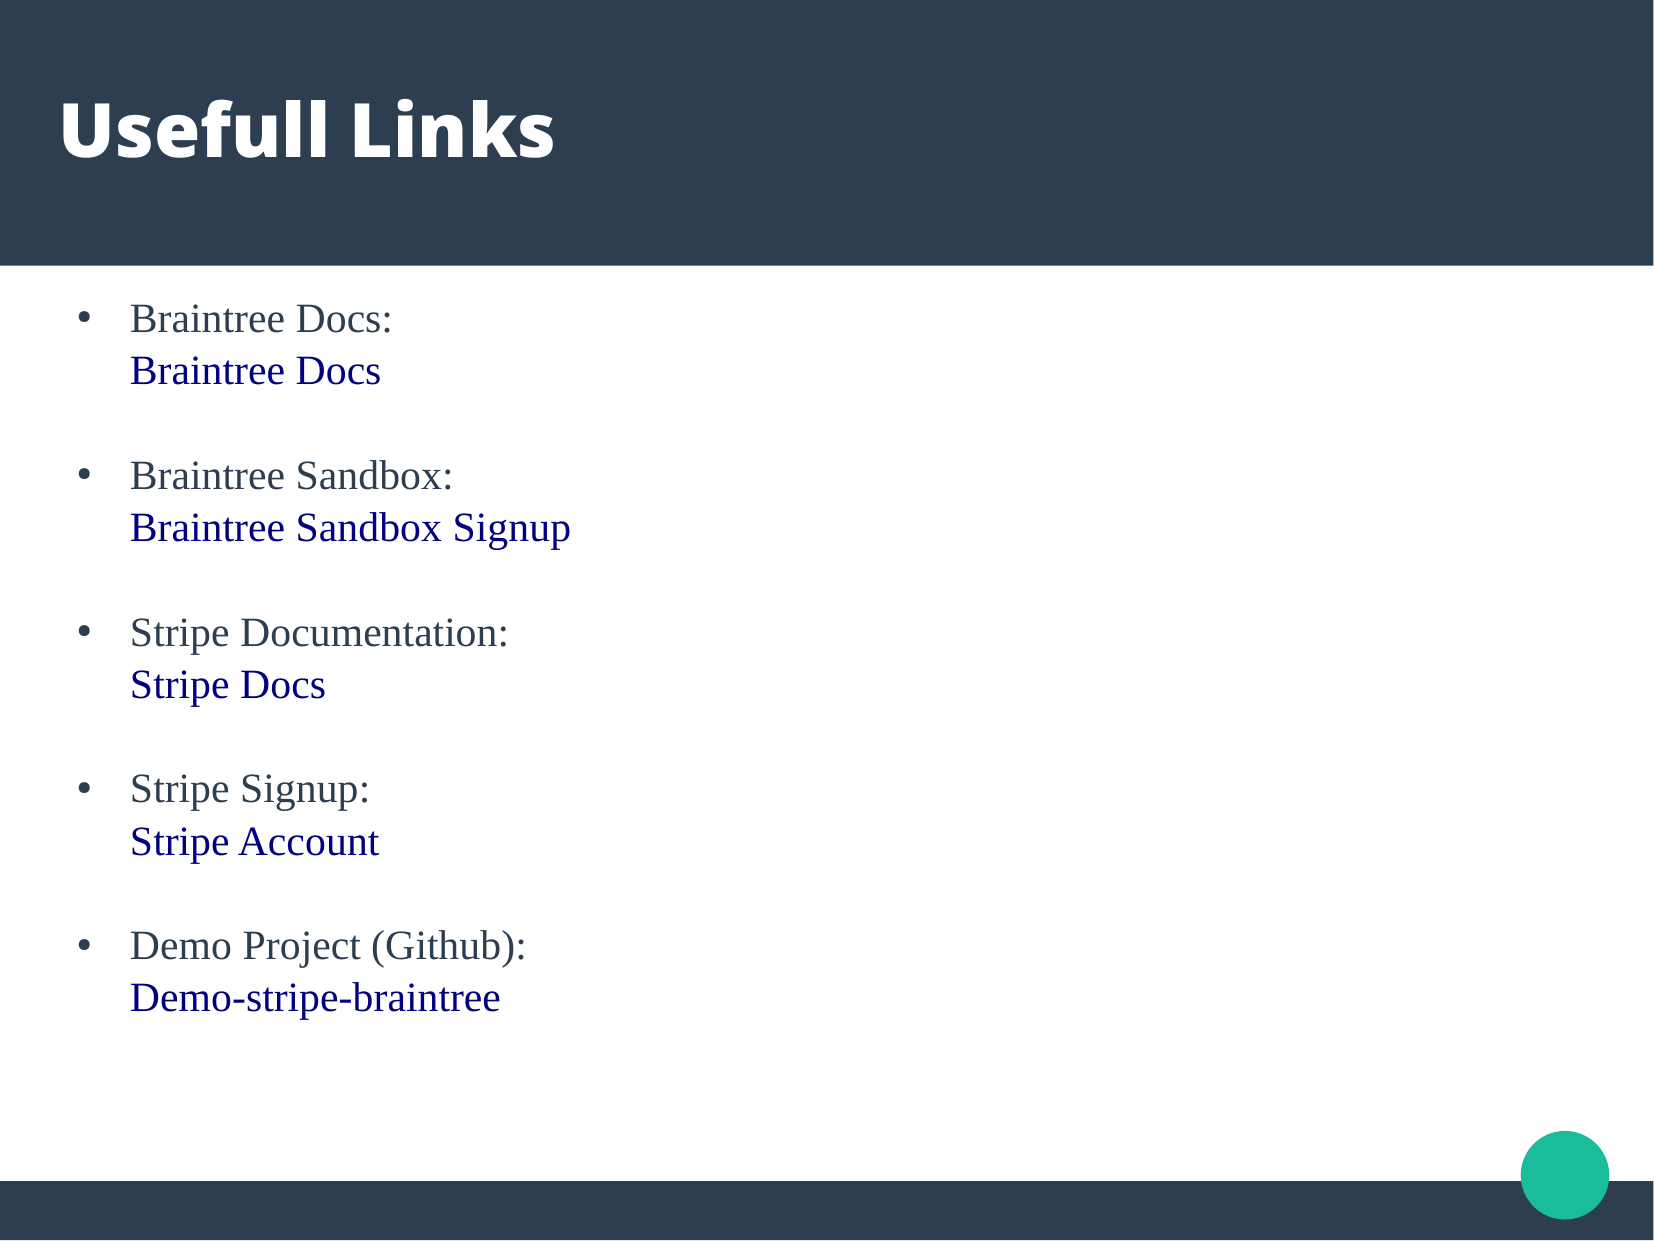

# Usefull Links
Braintree Docs:
Braintree Docs
Braintree Sandbox:
Braintree Sandbox Signup
Stripe Documentation:
Stripe Docs
Stripe Signup:
Stripe Account
Demo Project (Github):
Demo-stripe-braintree